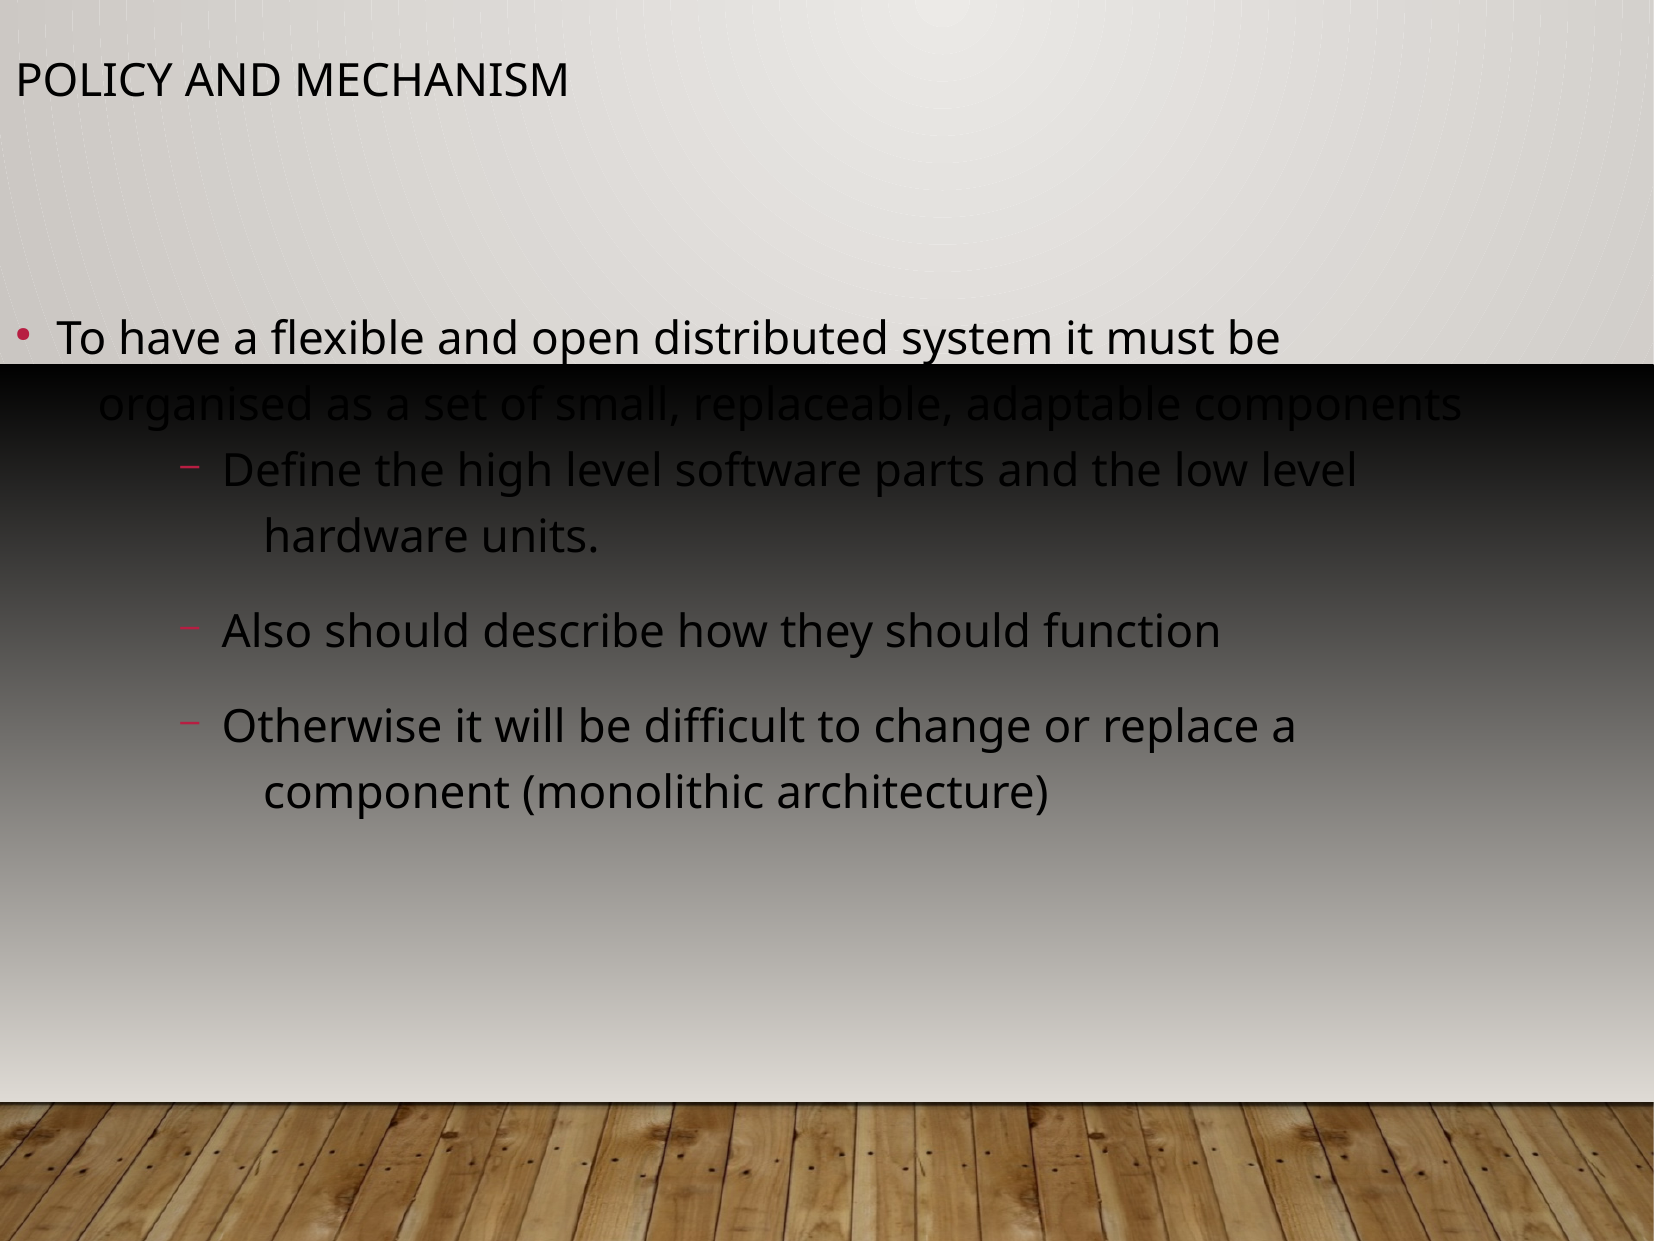

# Policy and Mechanism
To have a flexible and open distributed system it must be organised as a set of small, replaceable, adaptable components
Define the high level software parts and the low level hardware units.
Also should describe how they should function
Otherwise it will be difficult to change or replace a component (monolithic architecture)